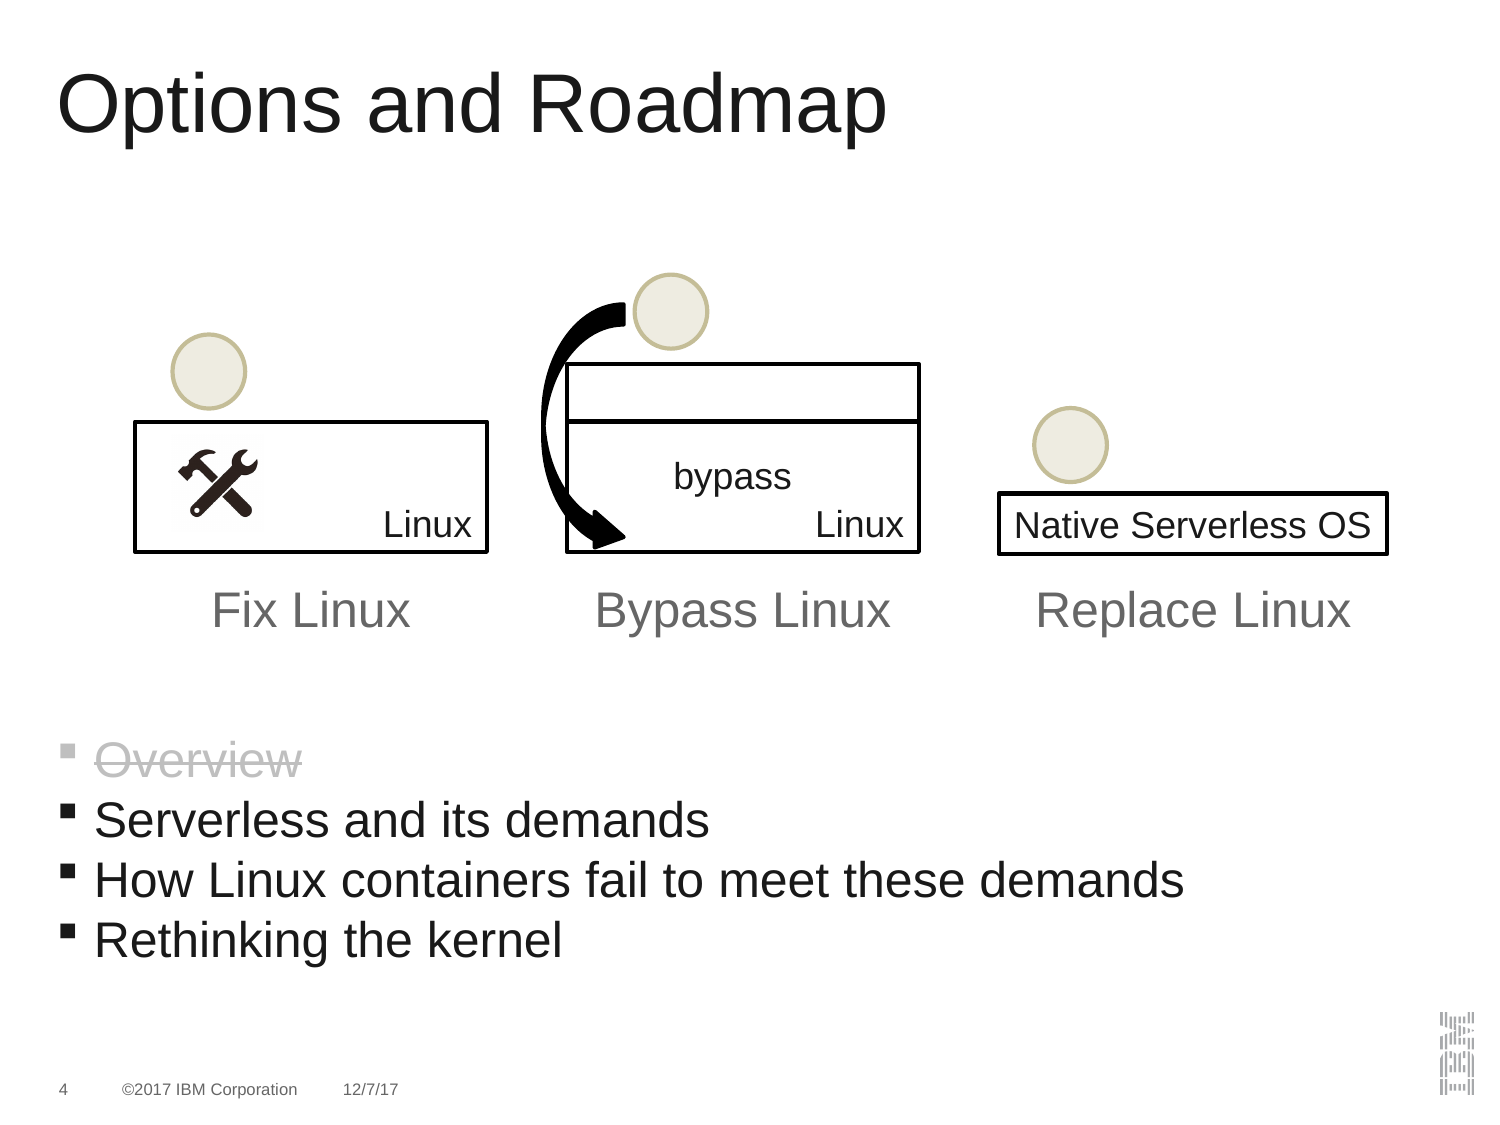

Options and Roadmap
Linux
Linux
 bypass
Native Serverless OS
Fix Linux
Replace Linux
Bypass Linux
Overview
Serverless and its demands
How Linux containers fail to meet these demands
Rethinking the kernel